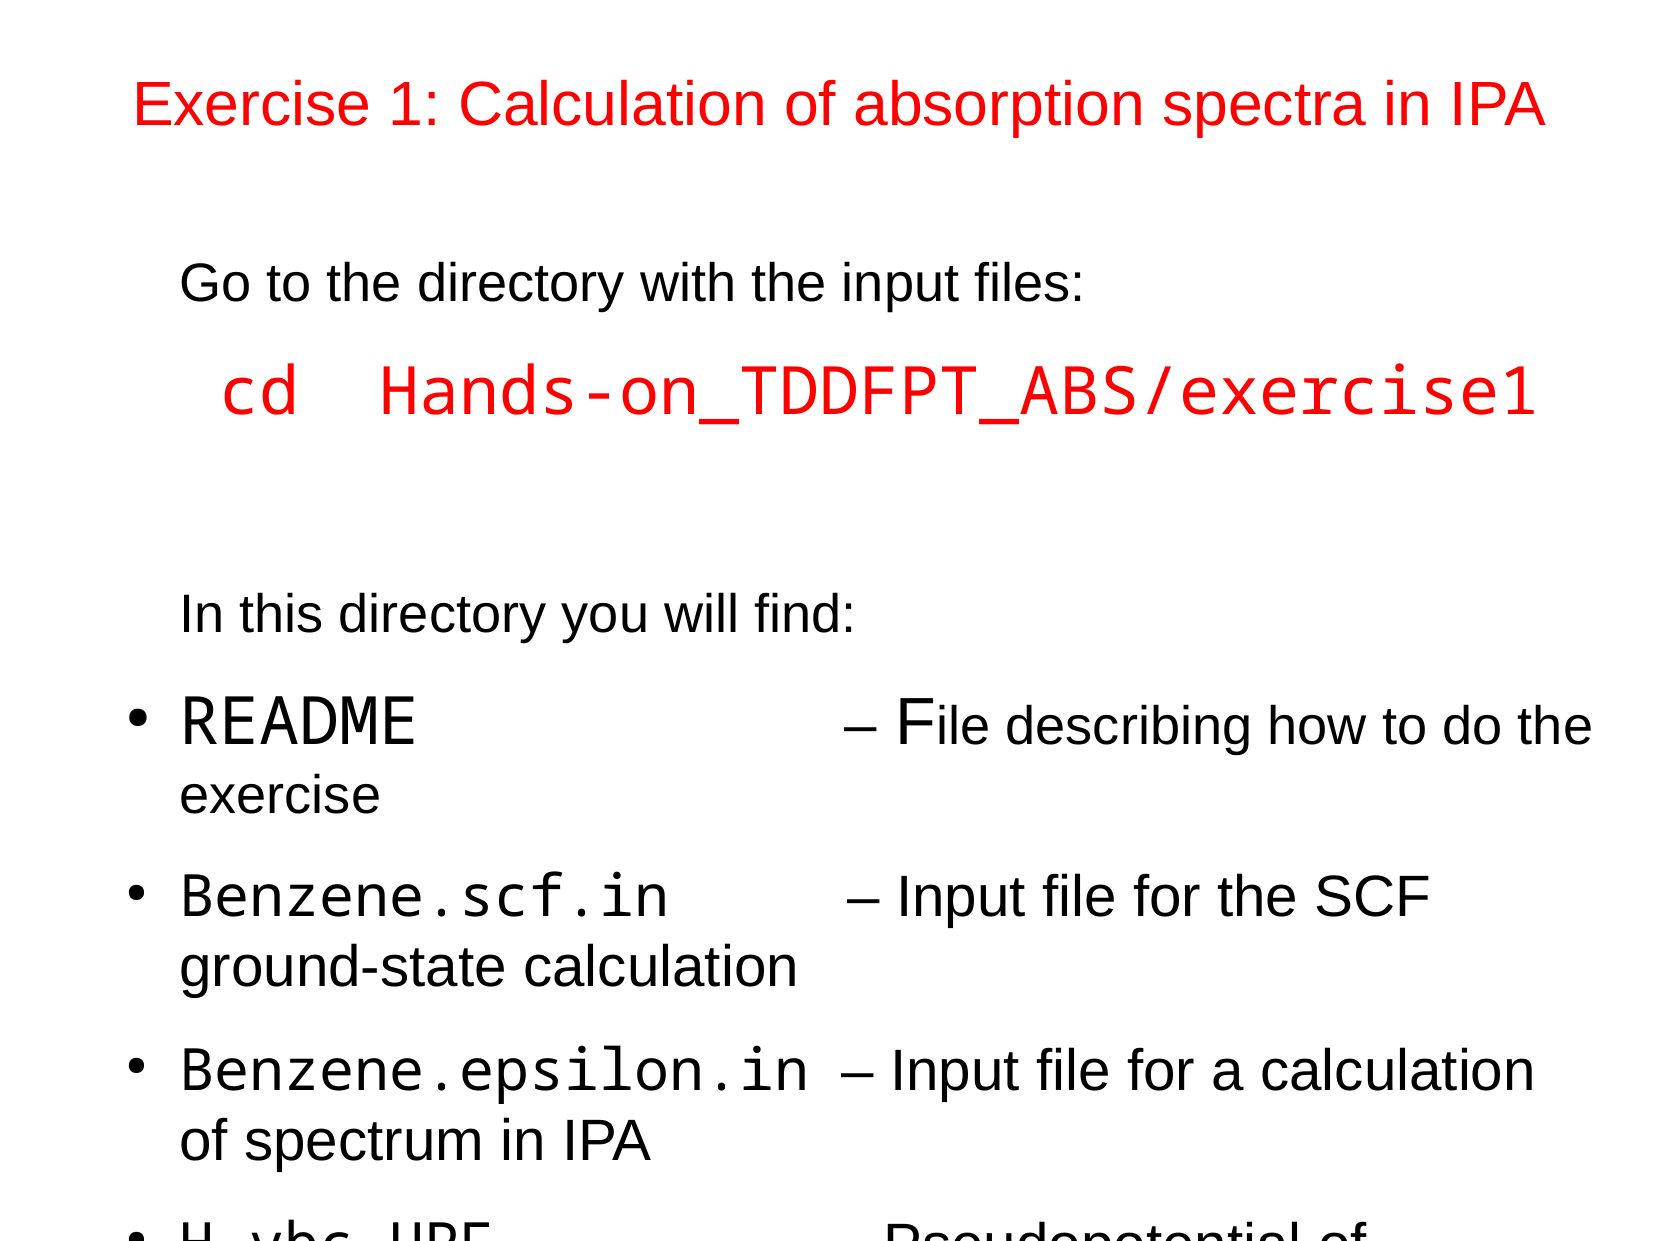

# Exercise 1: Calculation of absorption spectra in IPA
Go to the directory with the input files:
 cd Hands-on_TDDFPT_ABS/exercise1
In this directory you will find:
README – File describing how to do the exercise
Benzene.scf.in – Input file for the SCF ground-state calculation
Benzene.epsilon.in – Input file for a calculation of spectrum in IPA
H.vbc.UPF – Pseudopotential of hydrogen
C.vbc.UPF – Pseudopotential of carbon
plot_spectrum.gnu – Script to plot spectrum using gnuplot
reference – Directory with the reference results
out – Directory for temporary files